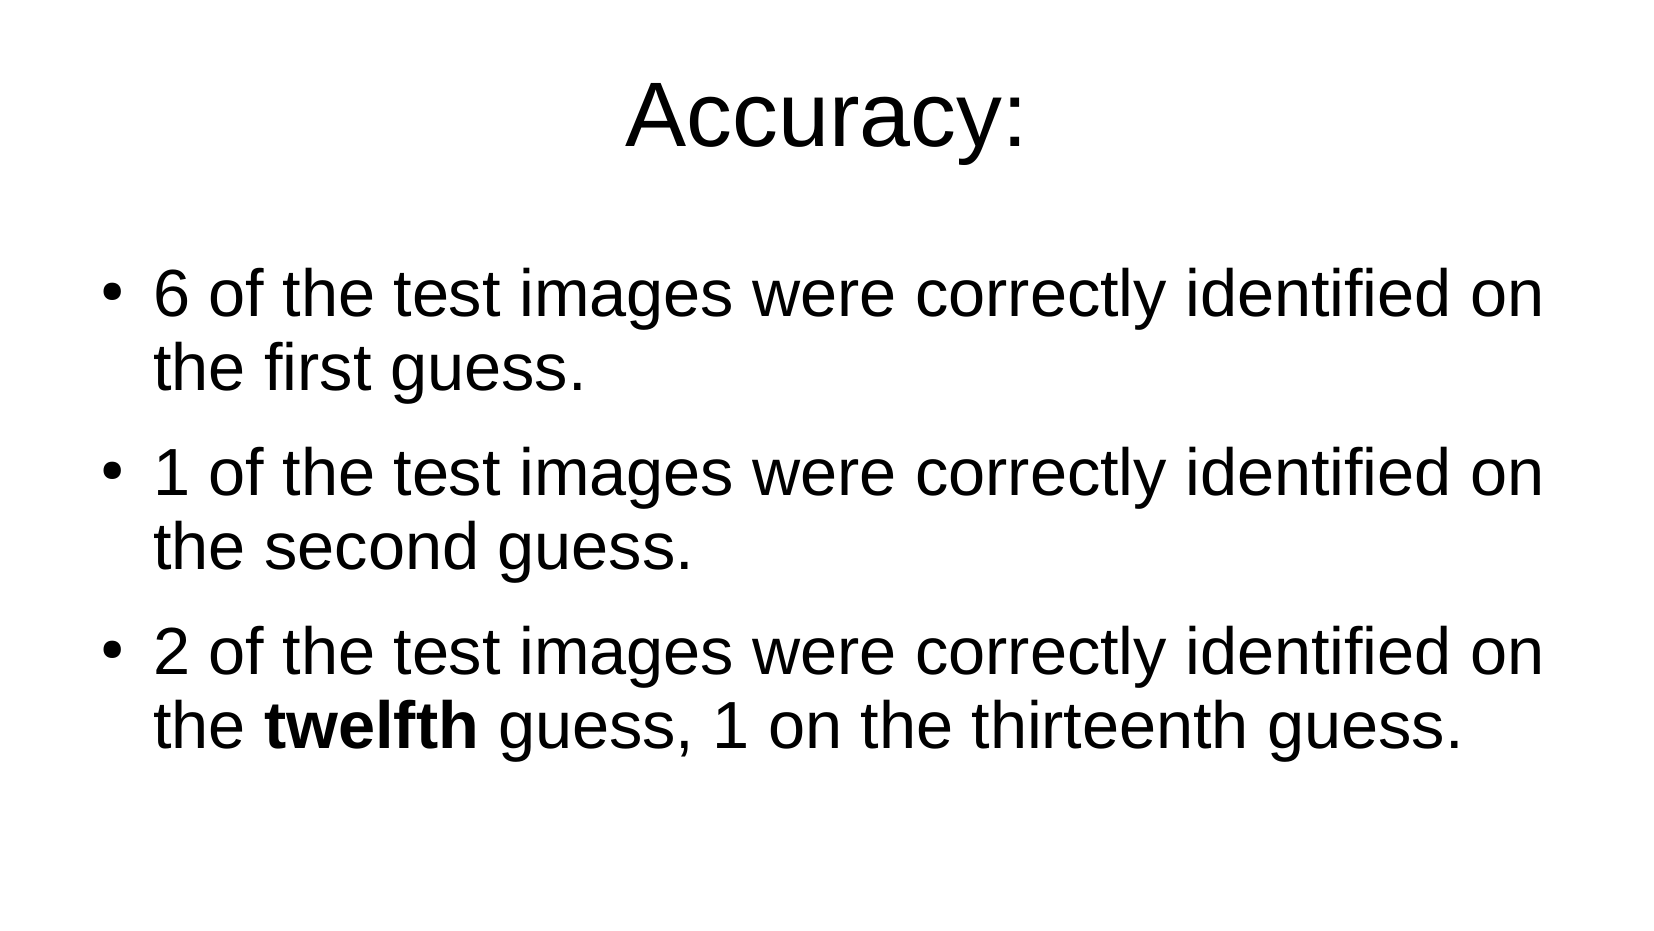

# Accuracy:
6 of the test images were correctly identified on the first guess.
1 of the test images were correctly identified on the second guess.
2 of the test images were correctly identified on the twelfth guess, 1 on the thirteenth guess.